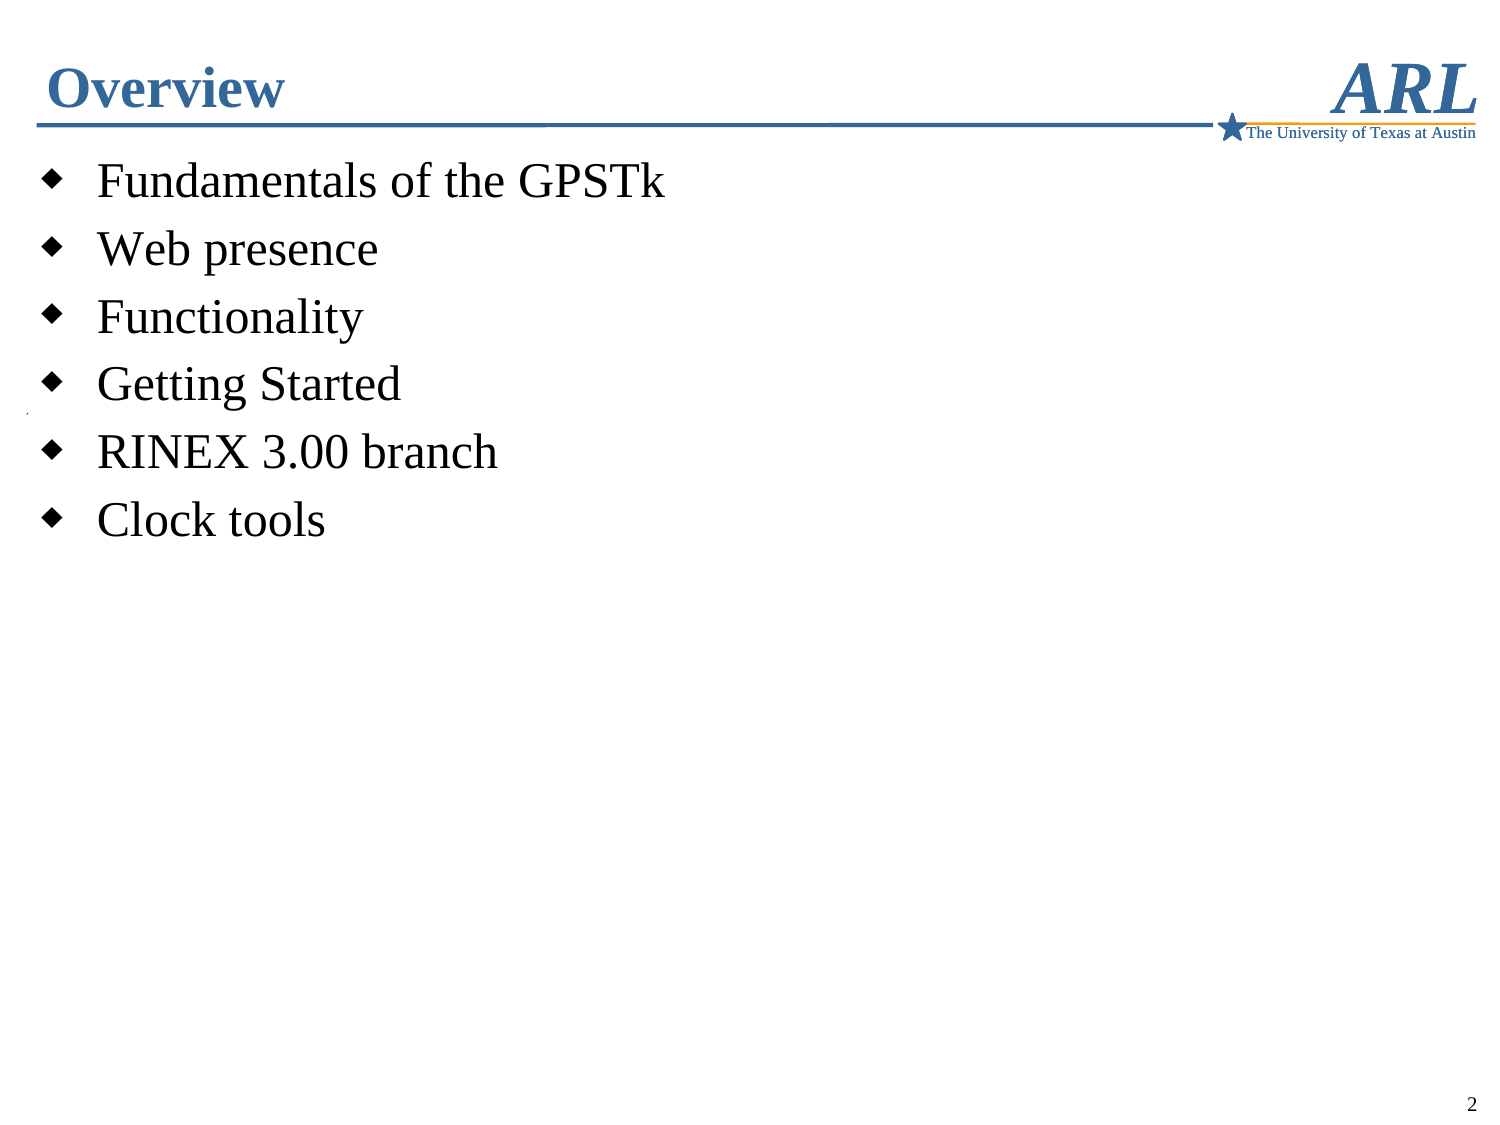

# Overview
Fundamentals of the GPSTk
Web presence
Functionality
Getting Started
RINEX 3.00 branch
Clock tools